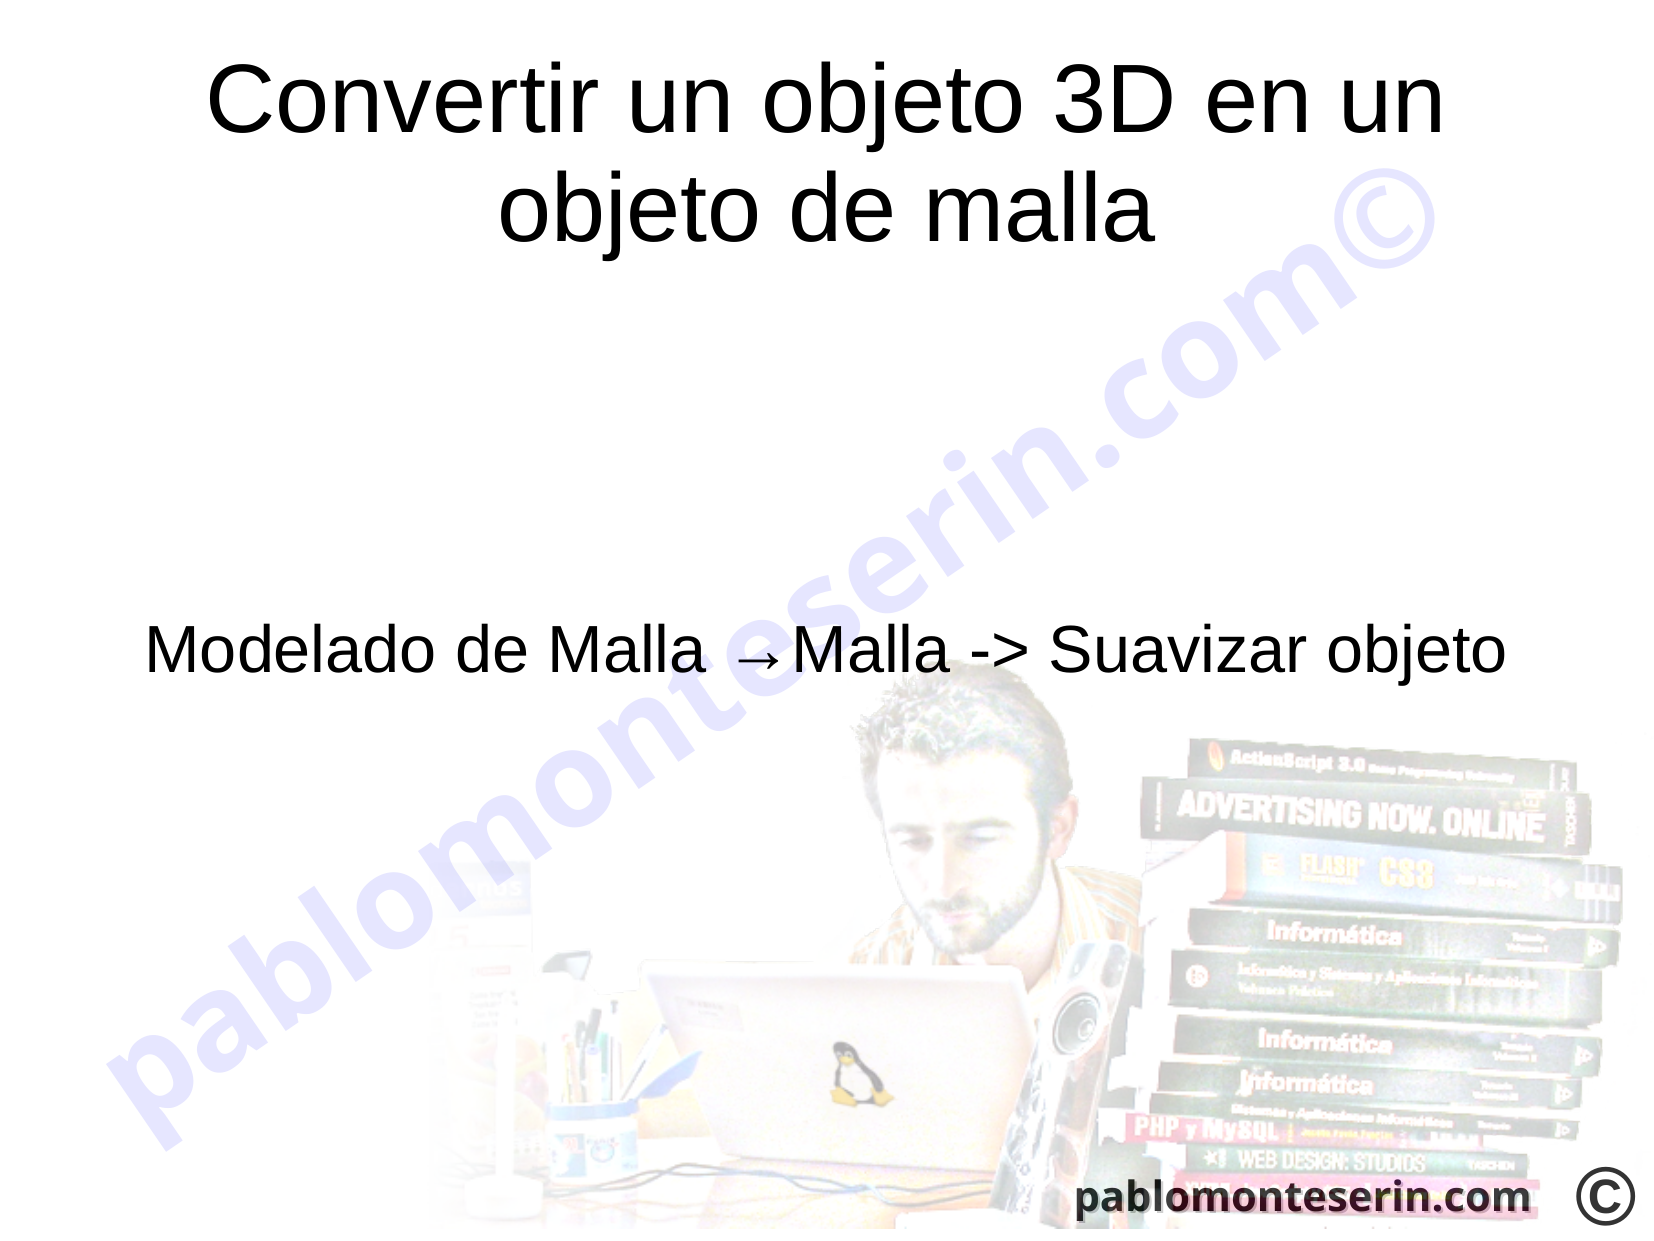

# Convertir un objeto 3D en un objeto de malla
Modelado de Malla →Malla -> Suavizar objeto